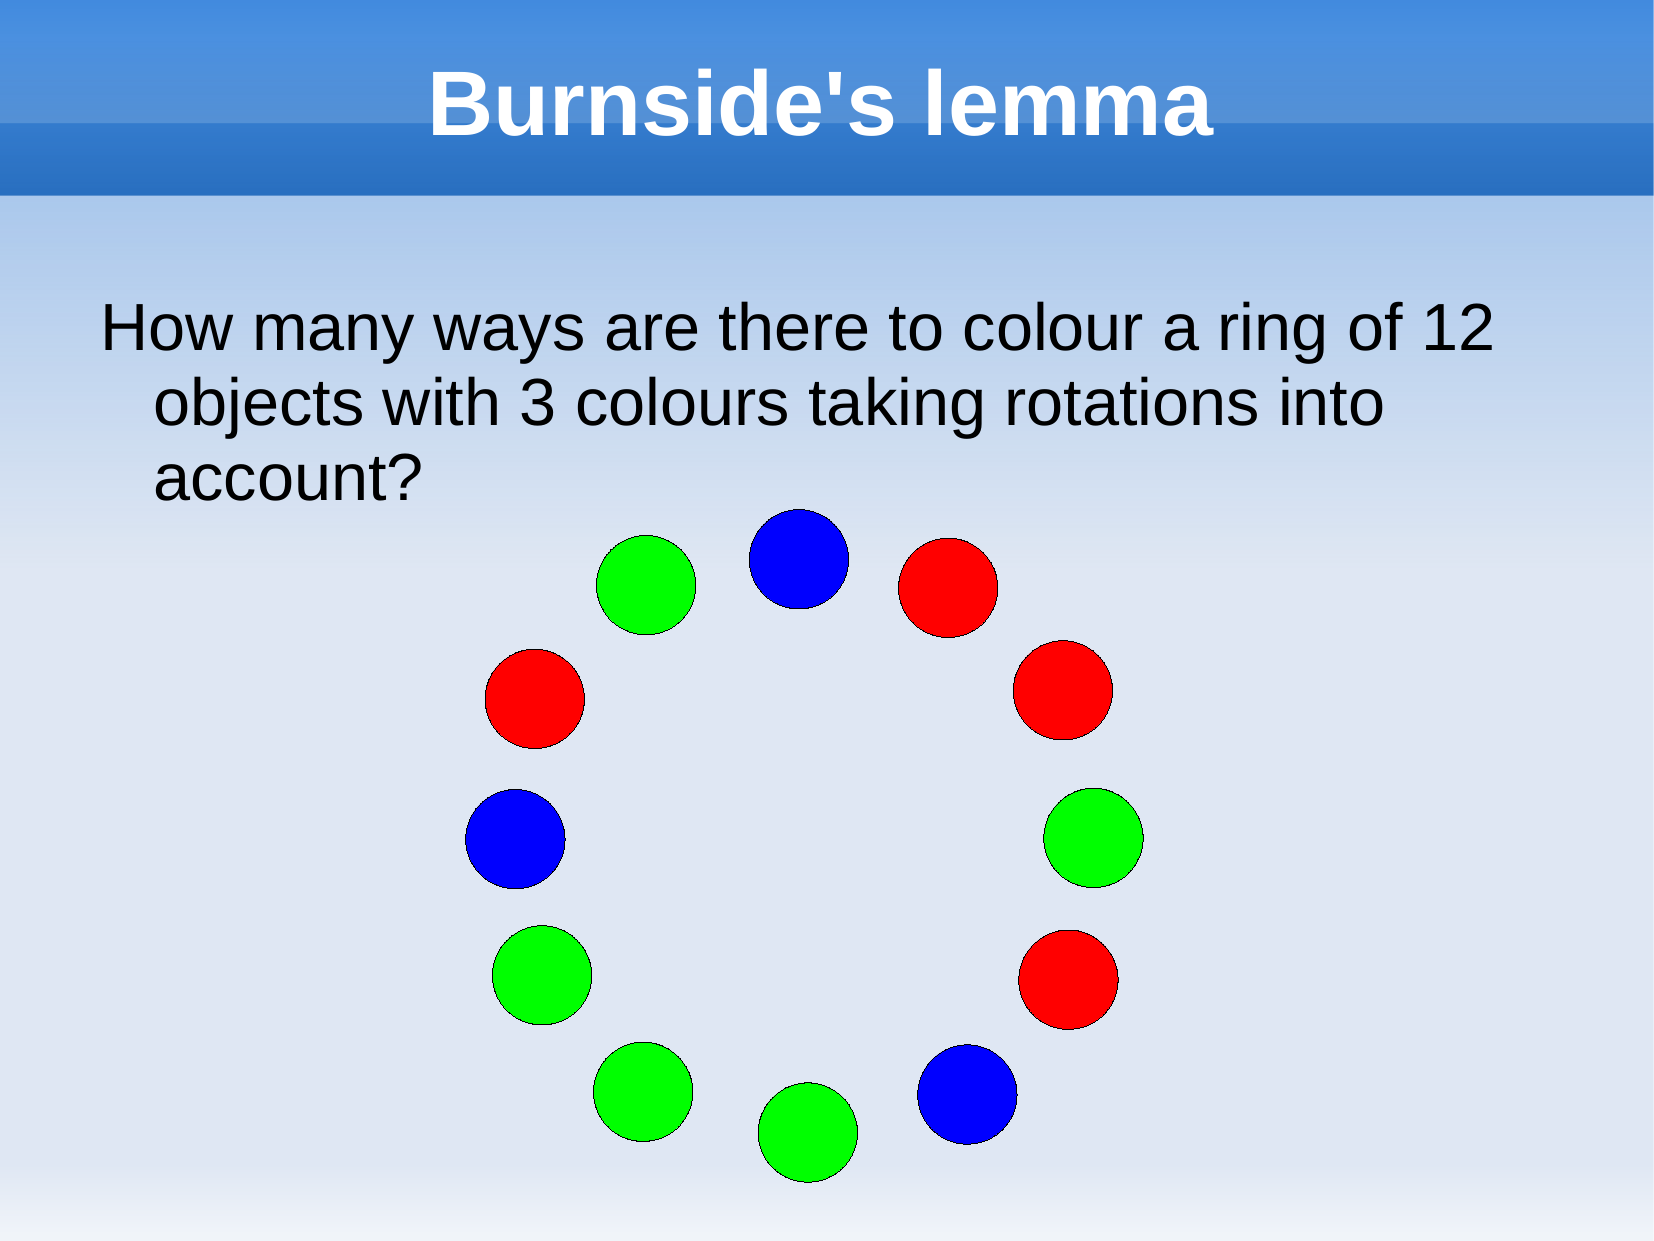

# Burnside's lemma
How many ways are there to colour a ring of 12 objects with 3 colours taking rotations into account?